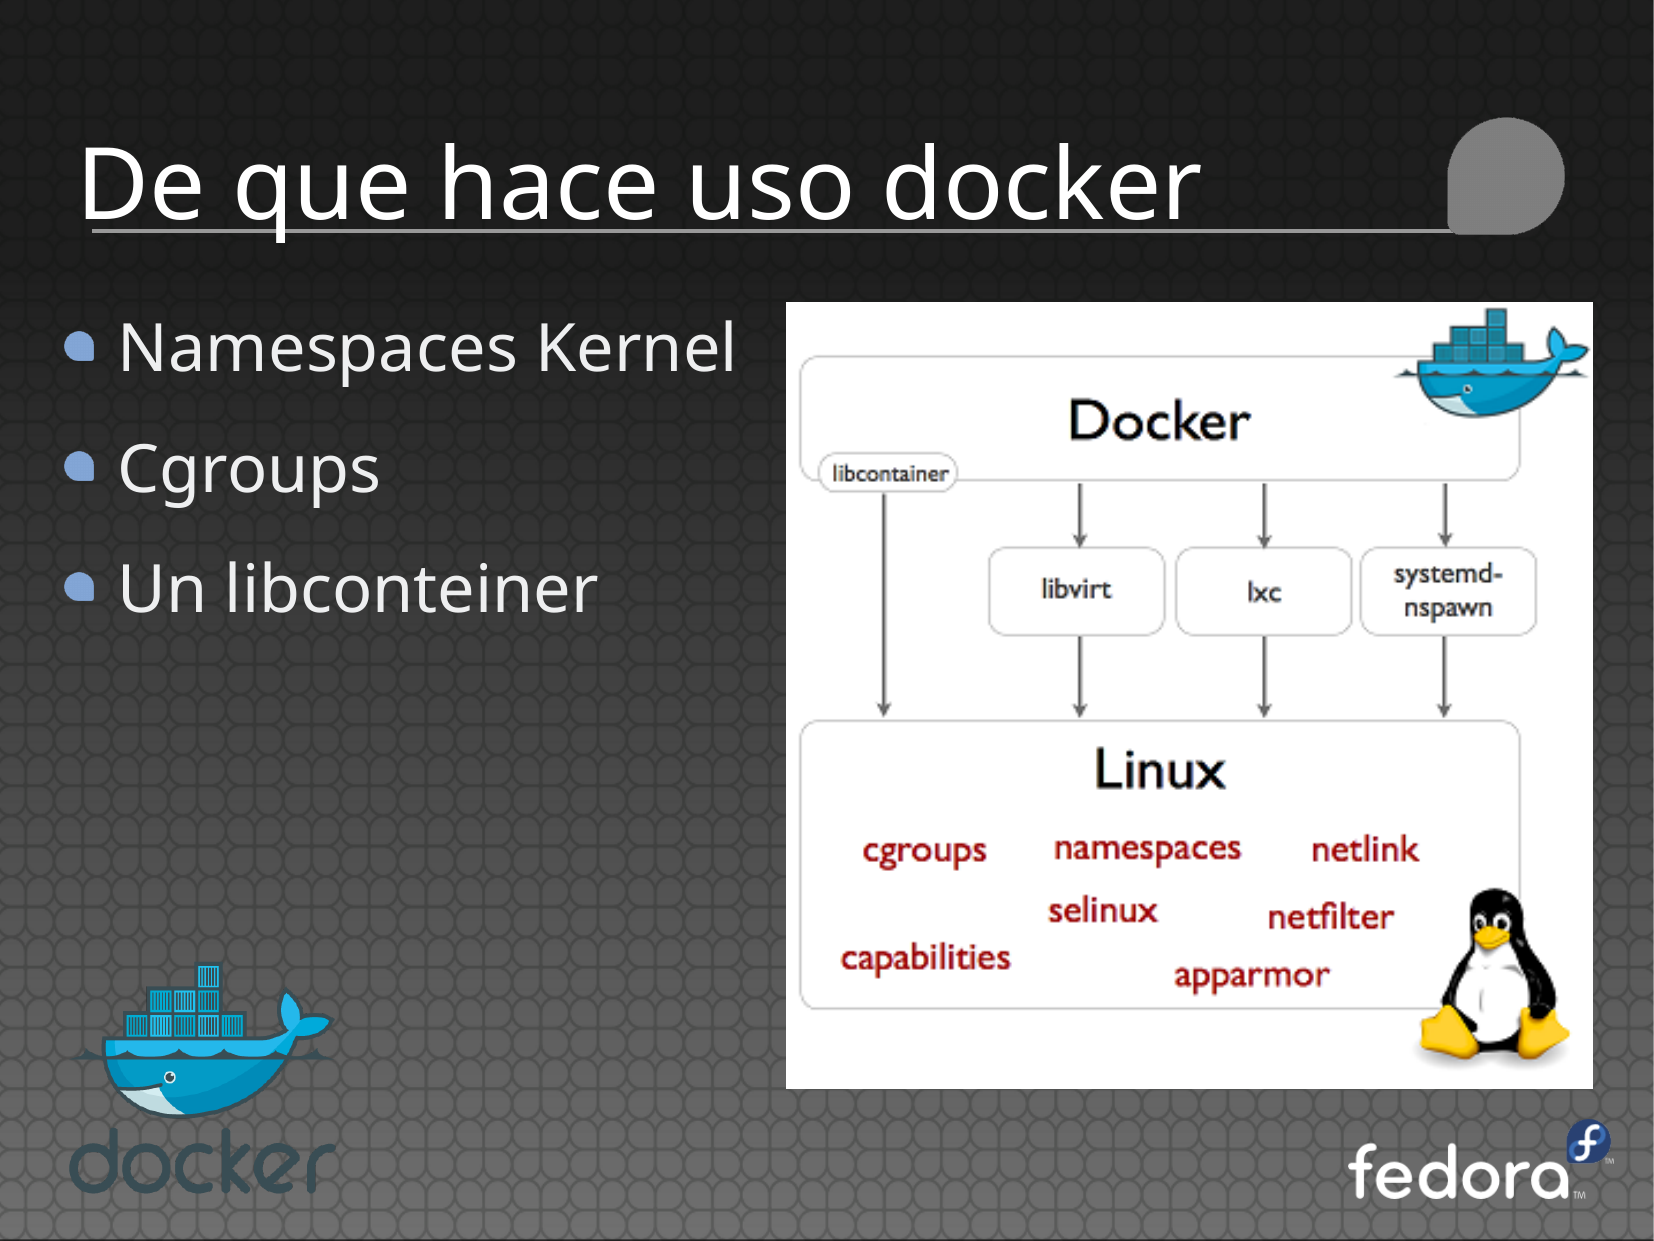

# De que hace uso docker
Namespaces Kernel
Cgroups
Un libconteiner